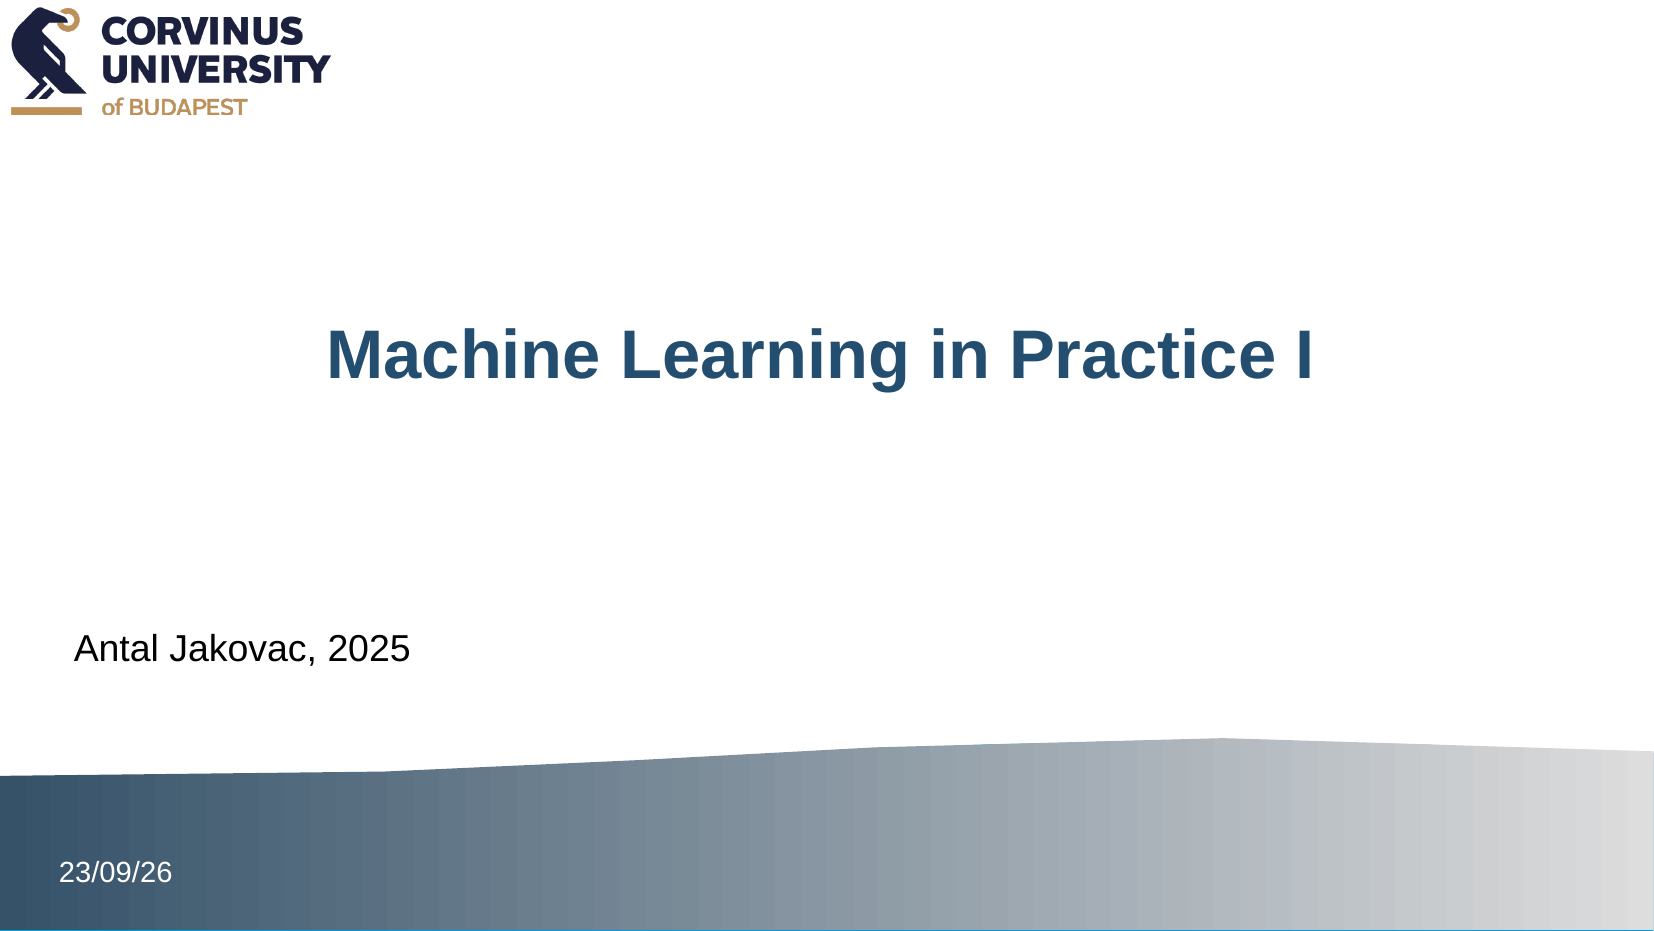

# Machine Learning in Practice I
Antal Jakovac, 2025